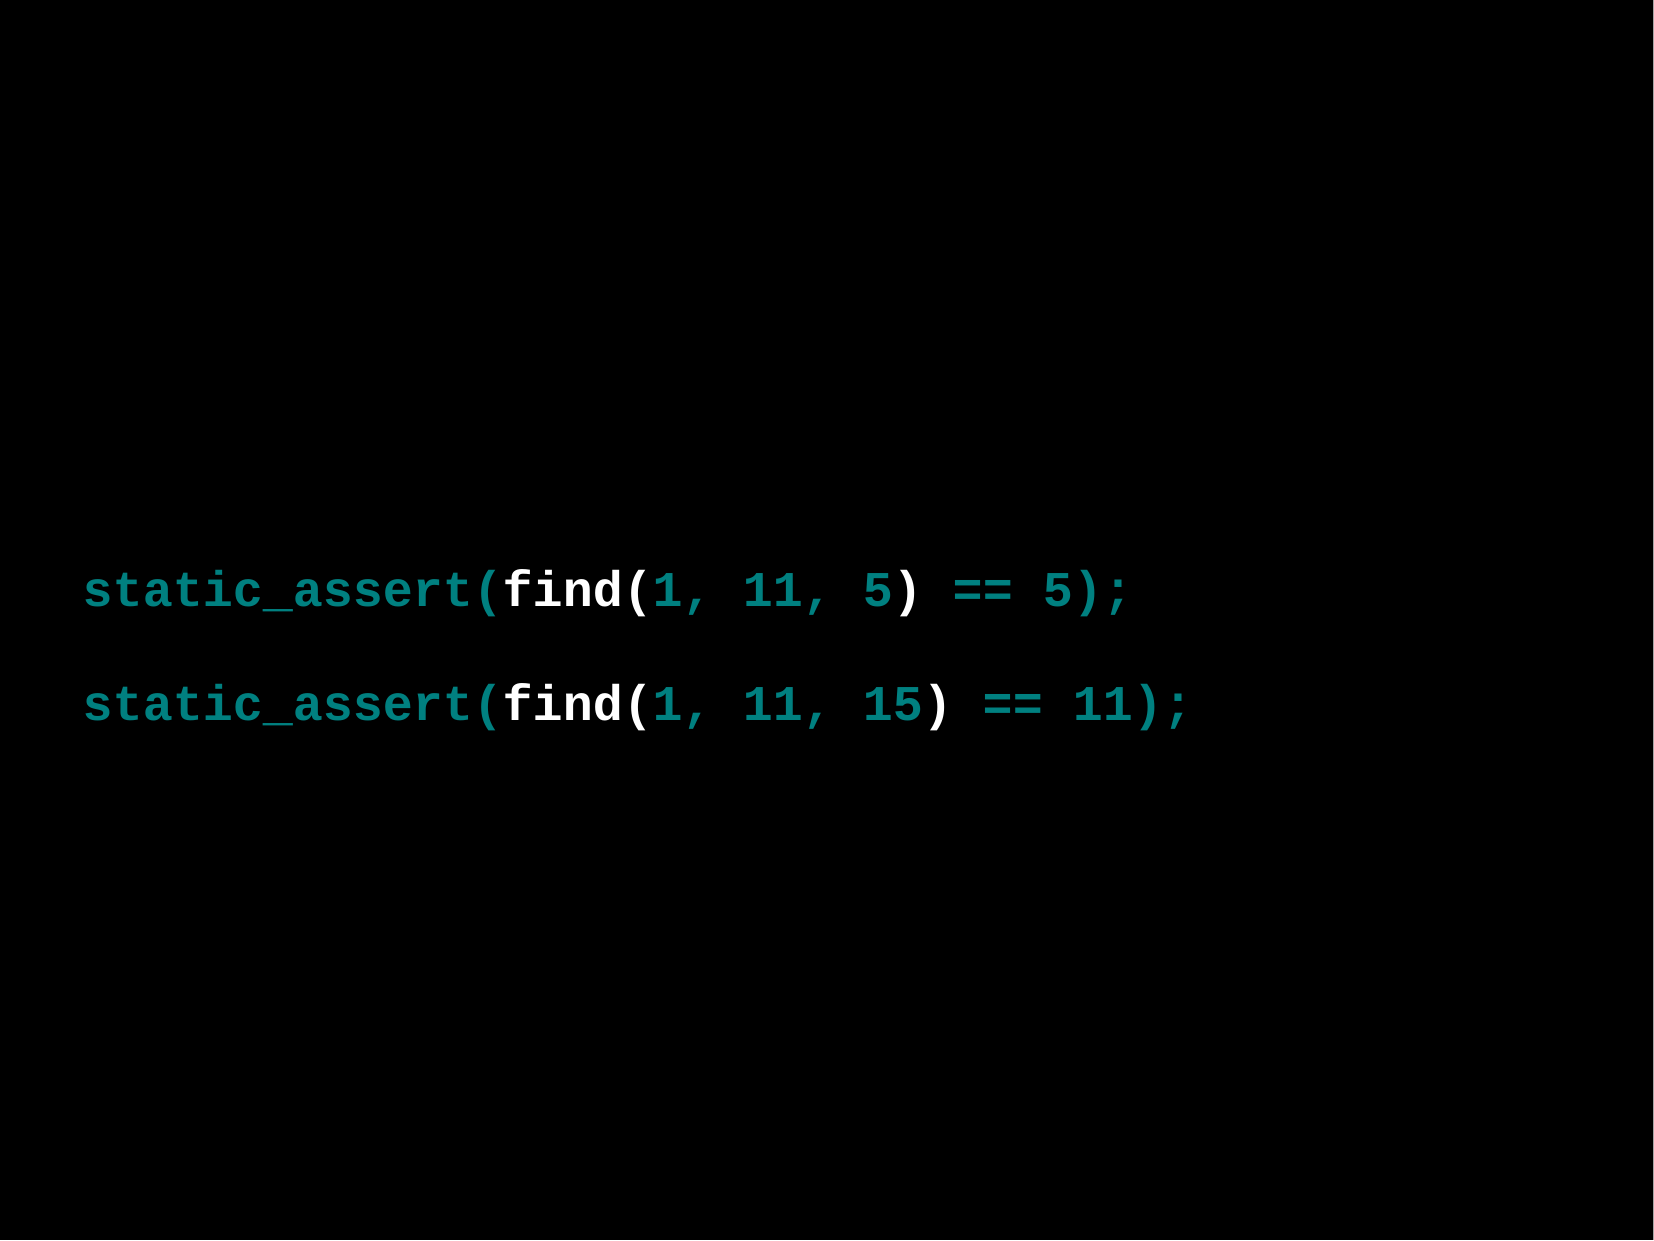

# static_assert(find(1, 11, 5) == 5);
static_assert(find(1, 11, 15) == 11);